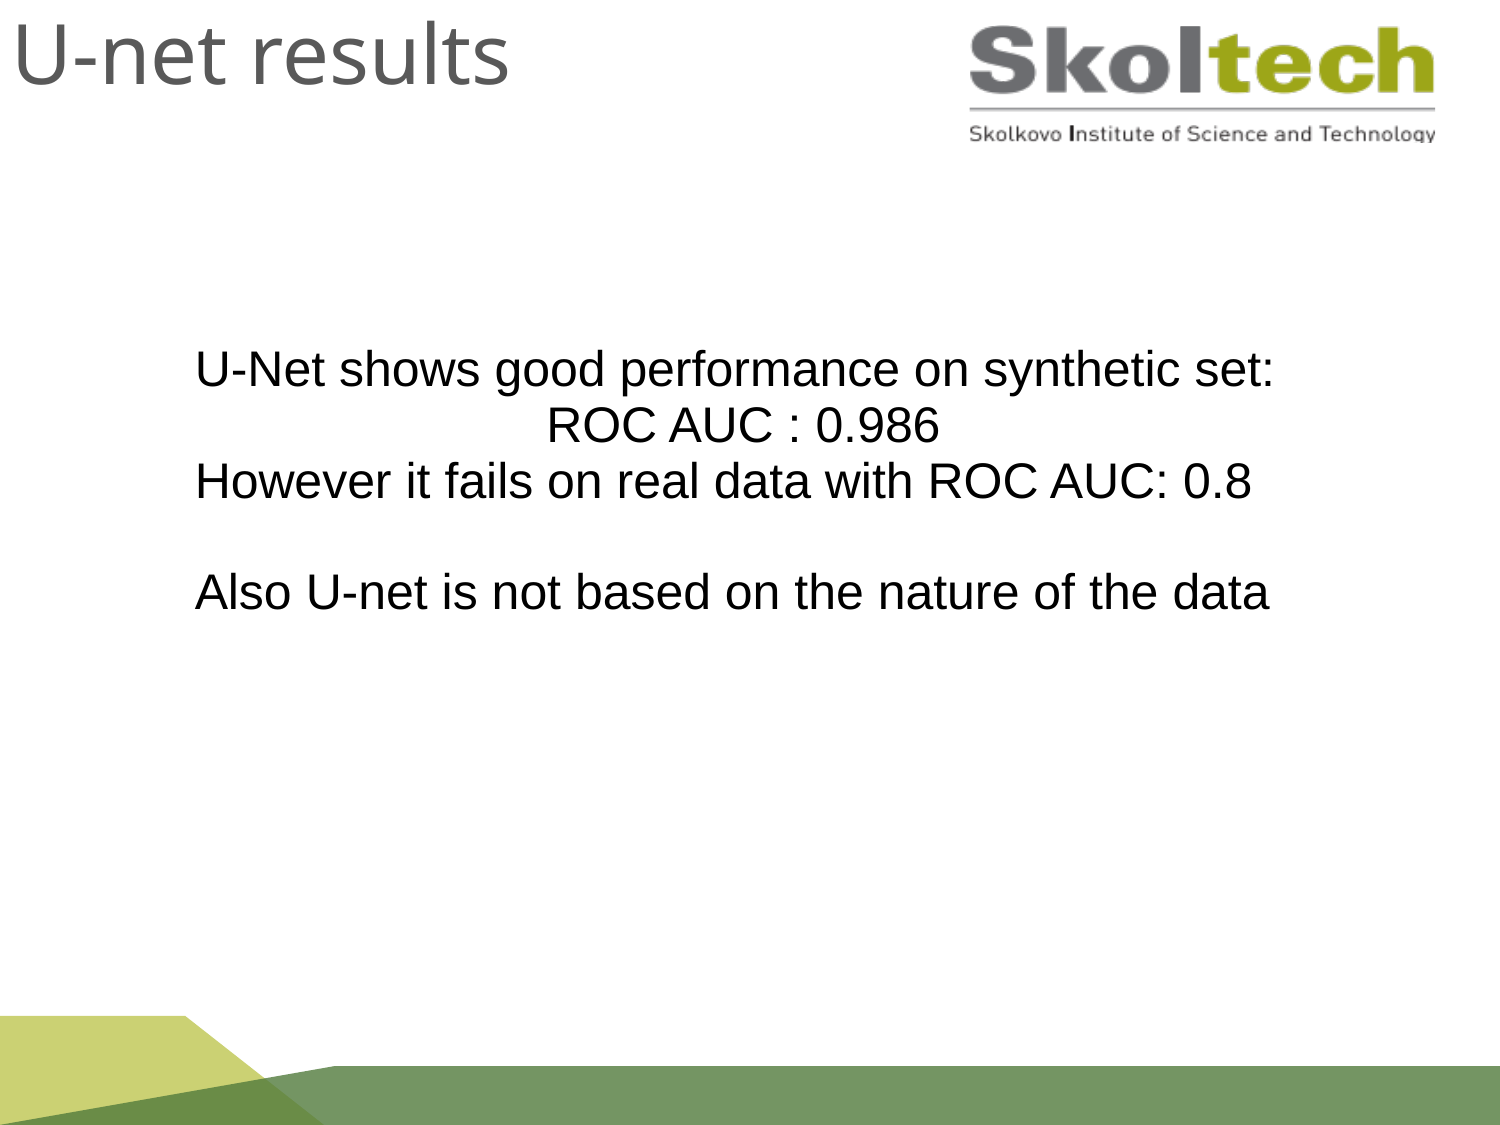

U-net results
U-Net shows good performance on synthetic set:
ROC AUC : 0.986
However it fails on real data with ROC AUC: 0.8
Also U-net is not based on the nature of the data